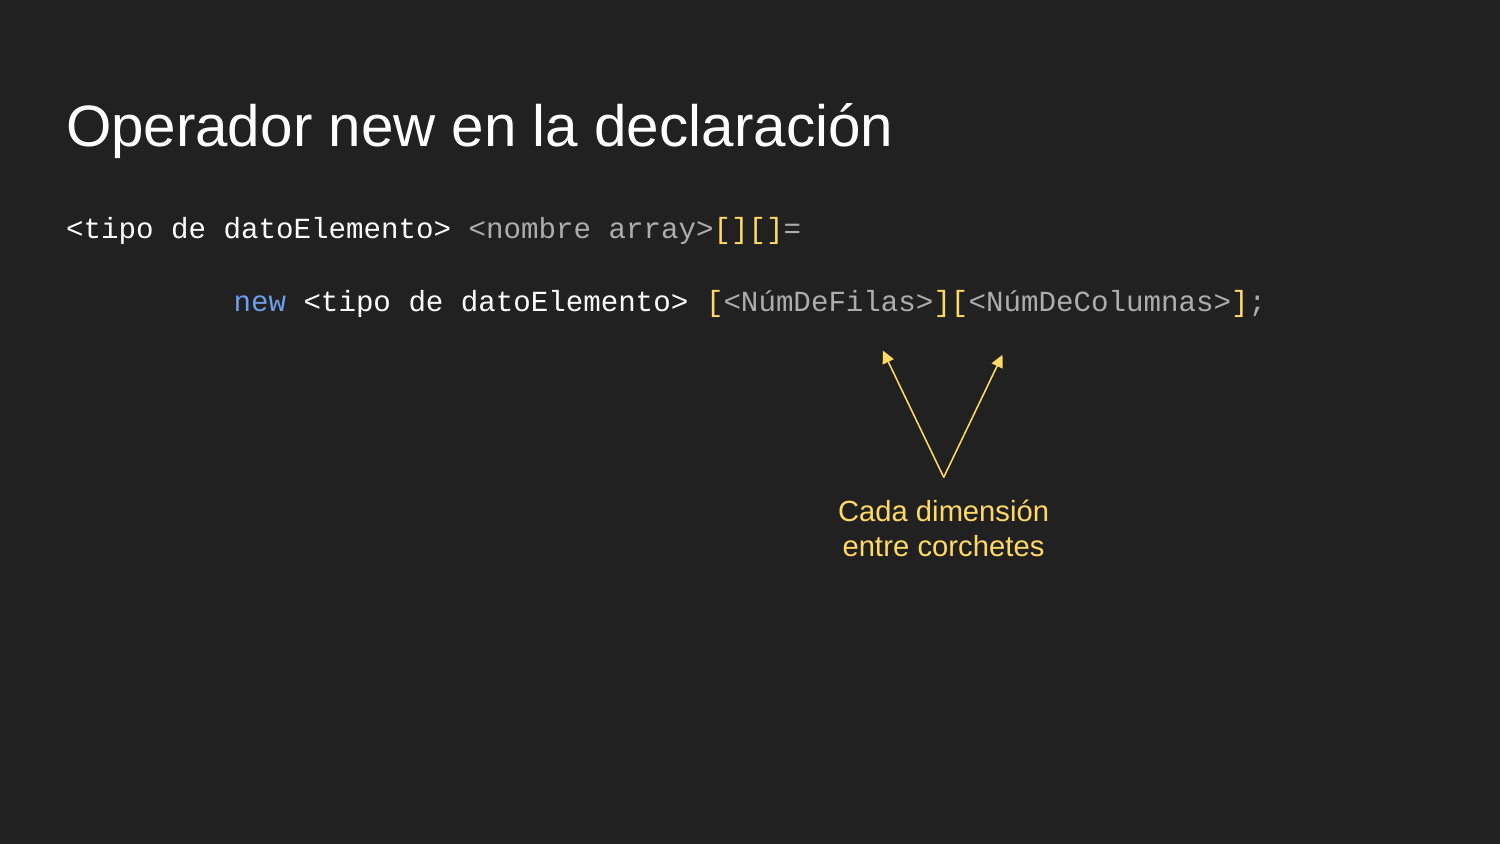

# Operador new en la declaración
<tipo de datoElemento> <nombre array>[][]=
		 new <tipo de datoElemento> [<NúmDeFilas>][<NúmDeColumnas>];
Cada dimensión entre corchetes